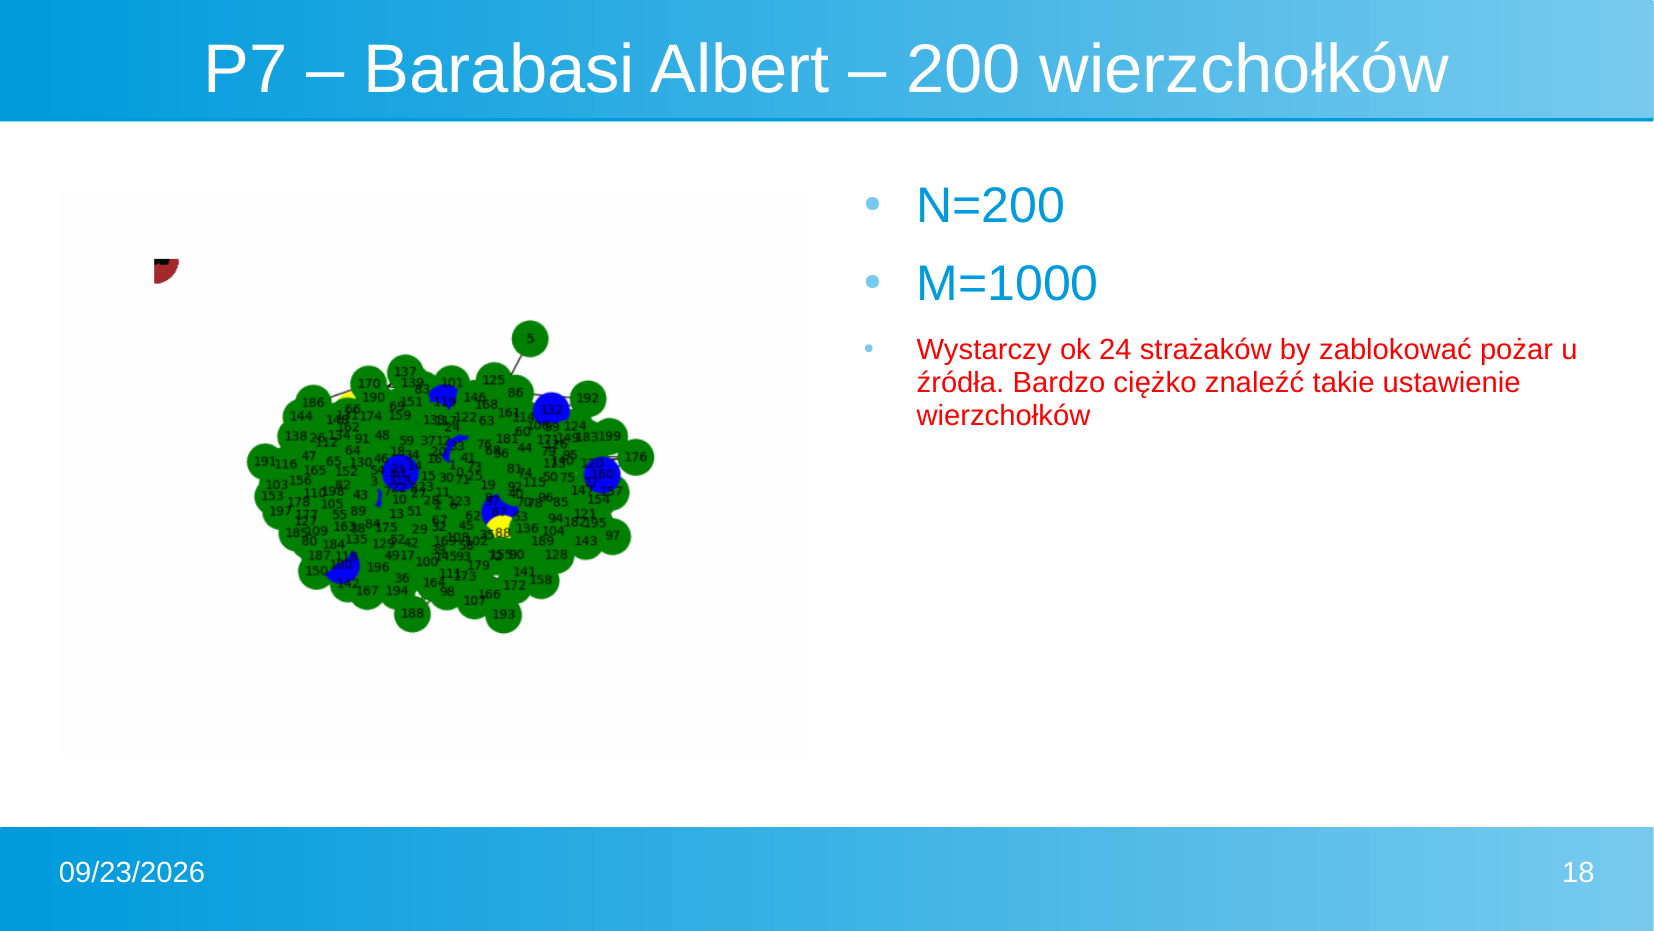

# P7 – Barabasi Albert – 200 wierzchołków
N=200
M=1000
Wystarczy ok 24 strażaków by zablokować pożar u źródła. Bardzo ciężko znaleźć takie ustawienie wierzchołków
18